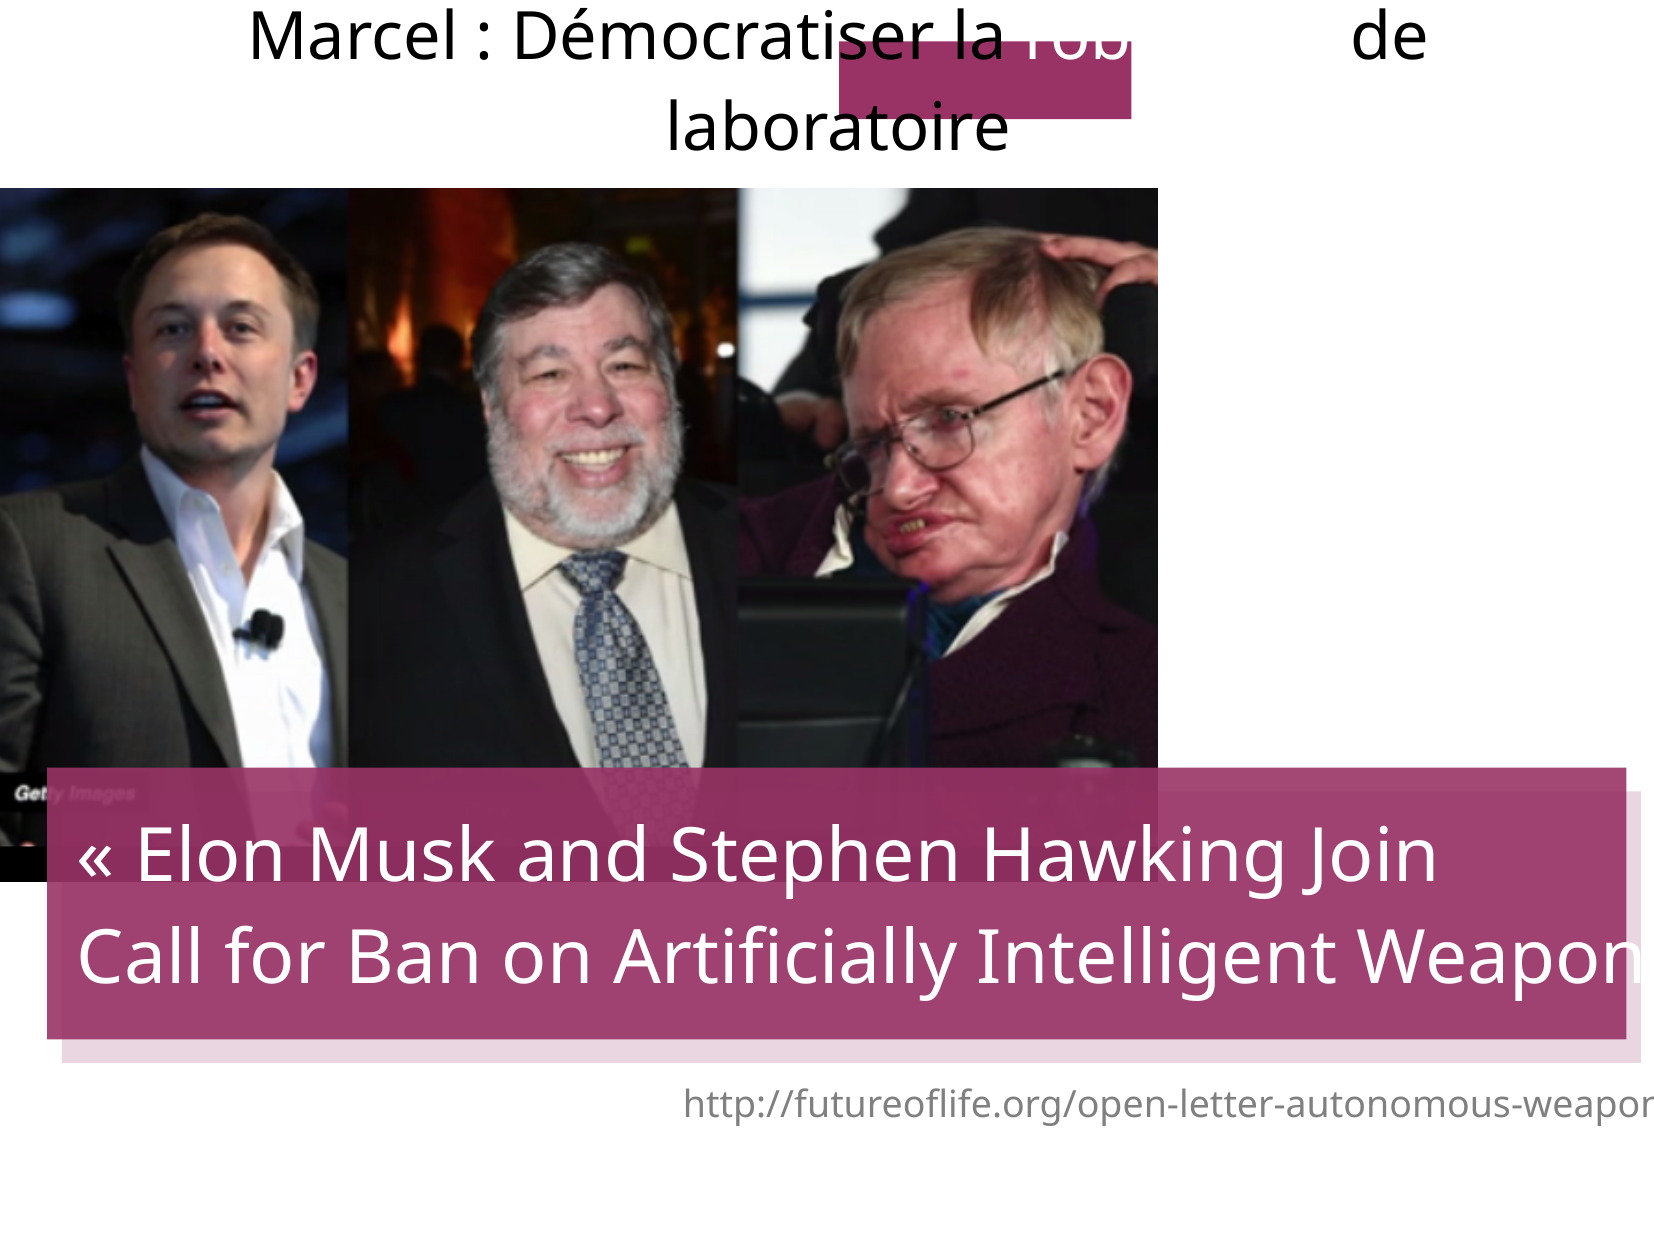

# Marcel : Démocratiser la robotique de laboratoire
« Elon Musk and Stephen Hawking Join
Call for Ban on Artificially Intelligent Weapons »
http://futureoflife.org/open-letter-autonomous-weapons/